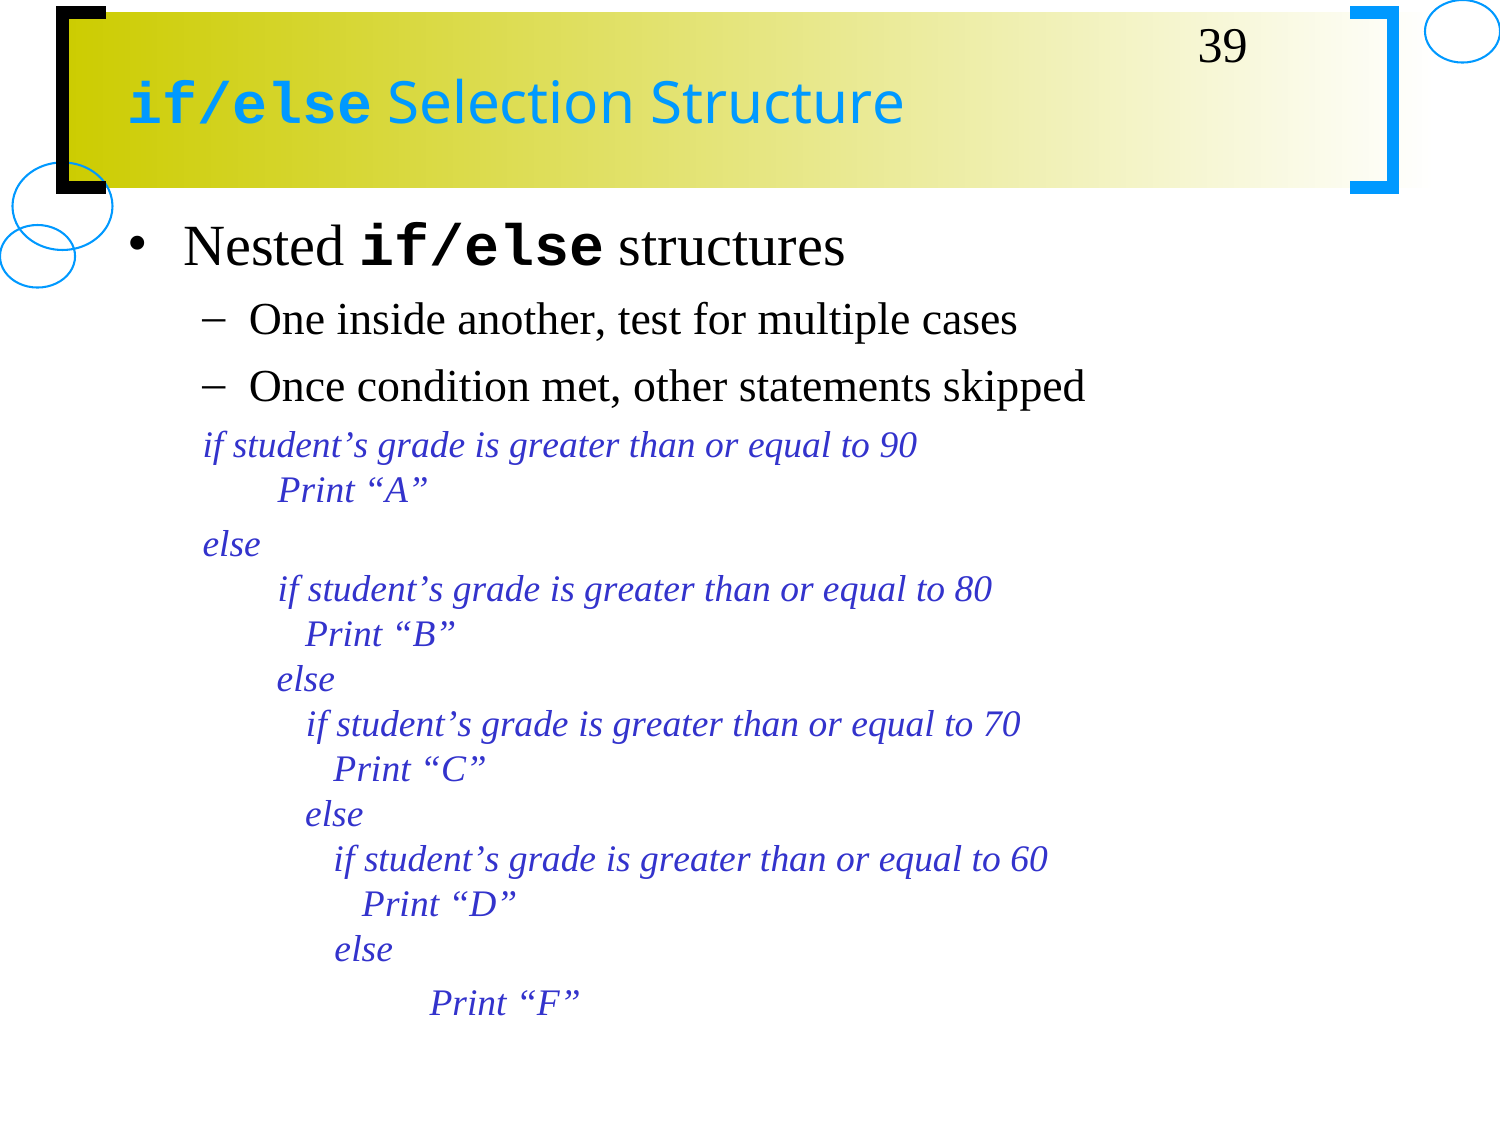

39
# if/else Selection Structure
Nested if/else structures
One inside another, test for multiple cases
Once condition met, other statements skipped
if student’s grade is greater than or equal to 90
 Print “A”
else
 if student’s grade is greater than or equal to 80
	 Print “B”
	else
 if student’s grade is greater than or equal to 70
	 Print “C”
	 else
	 if student’s grade is greater than or equal to 60
	 Print “D”
 else
 Print “F”